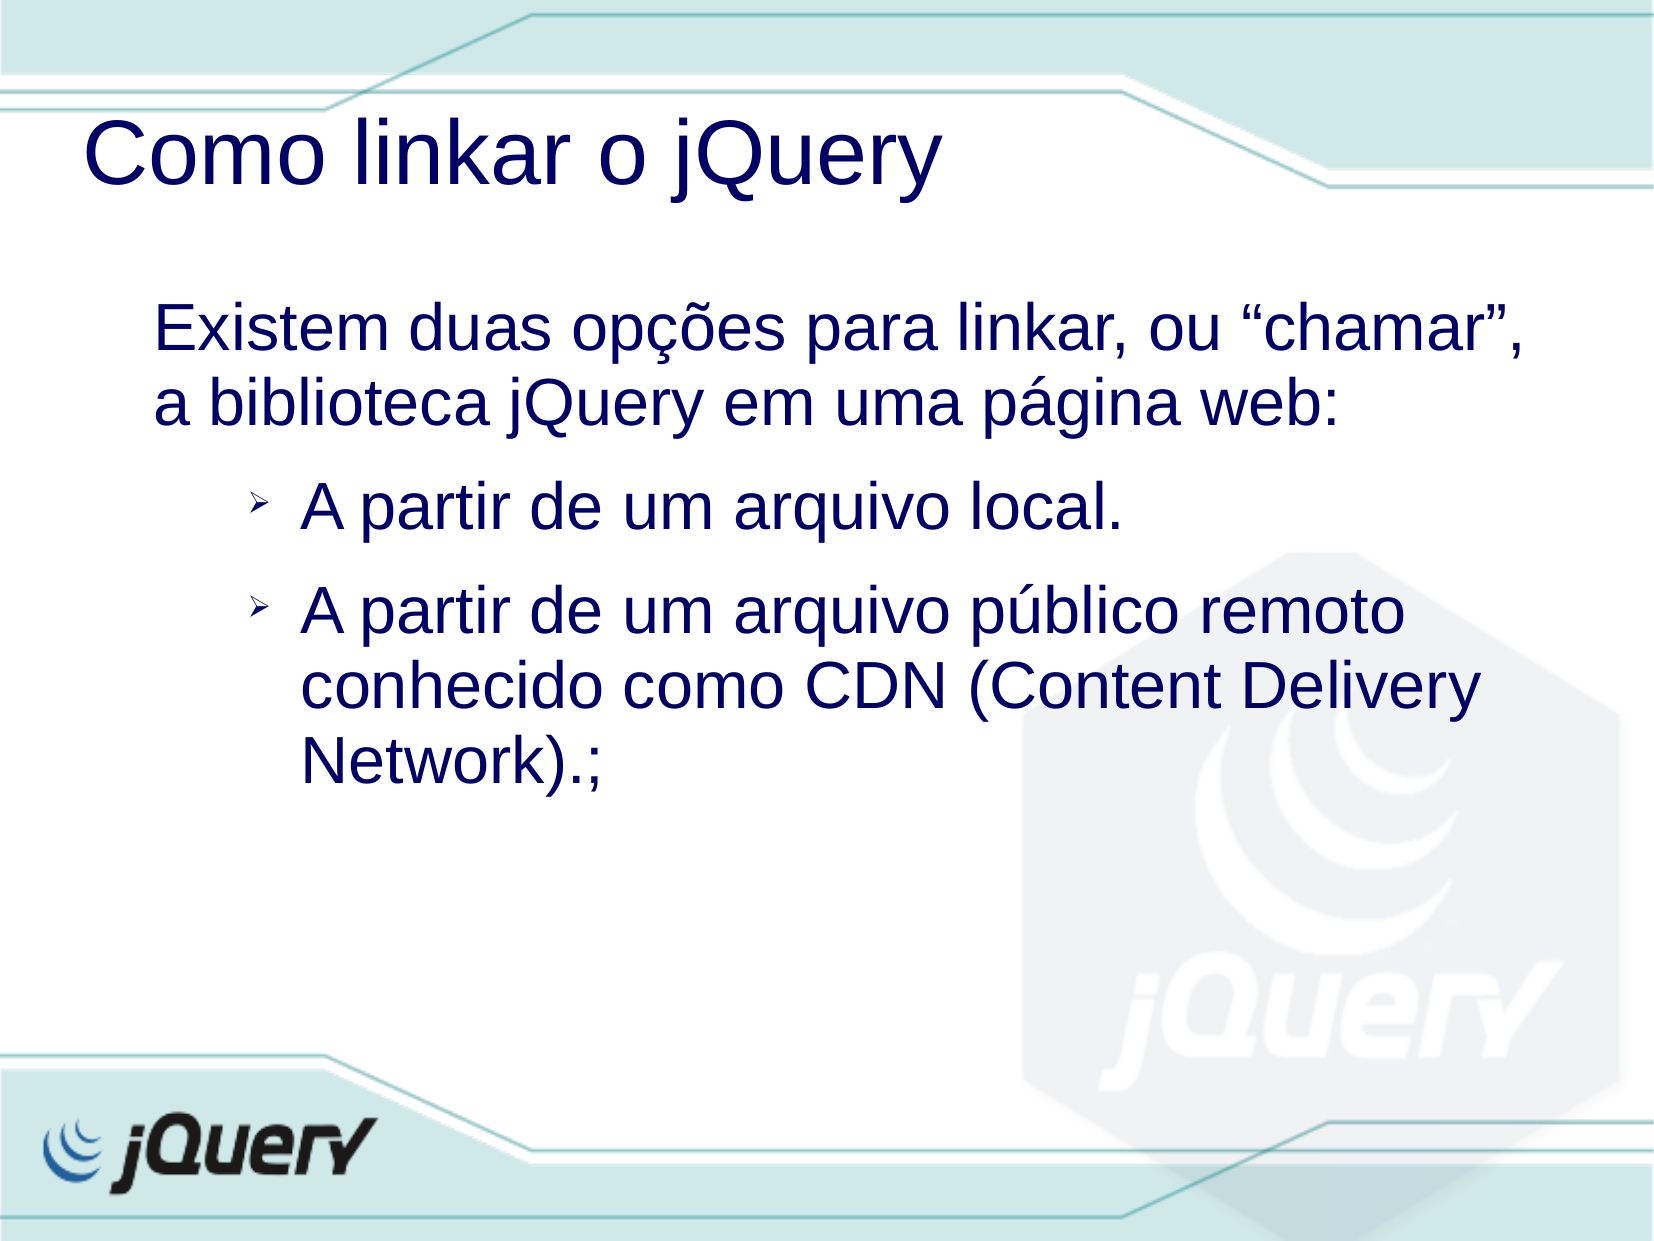

# Como linkar o jQuery
Existem duas opções para linkar, ou “chamar”, a biblioteca jQuery em uma página web:
A partir de um arquivo local.
A partir de um arquivo público remoto conhecido como CDN (Content Delivery Network).;